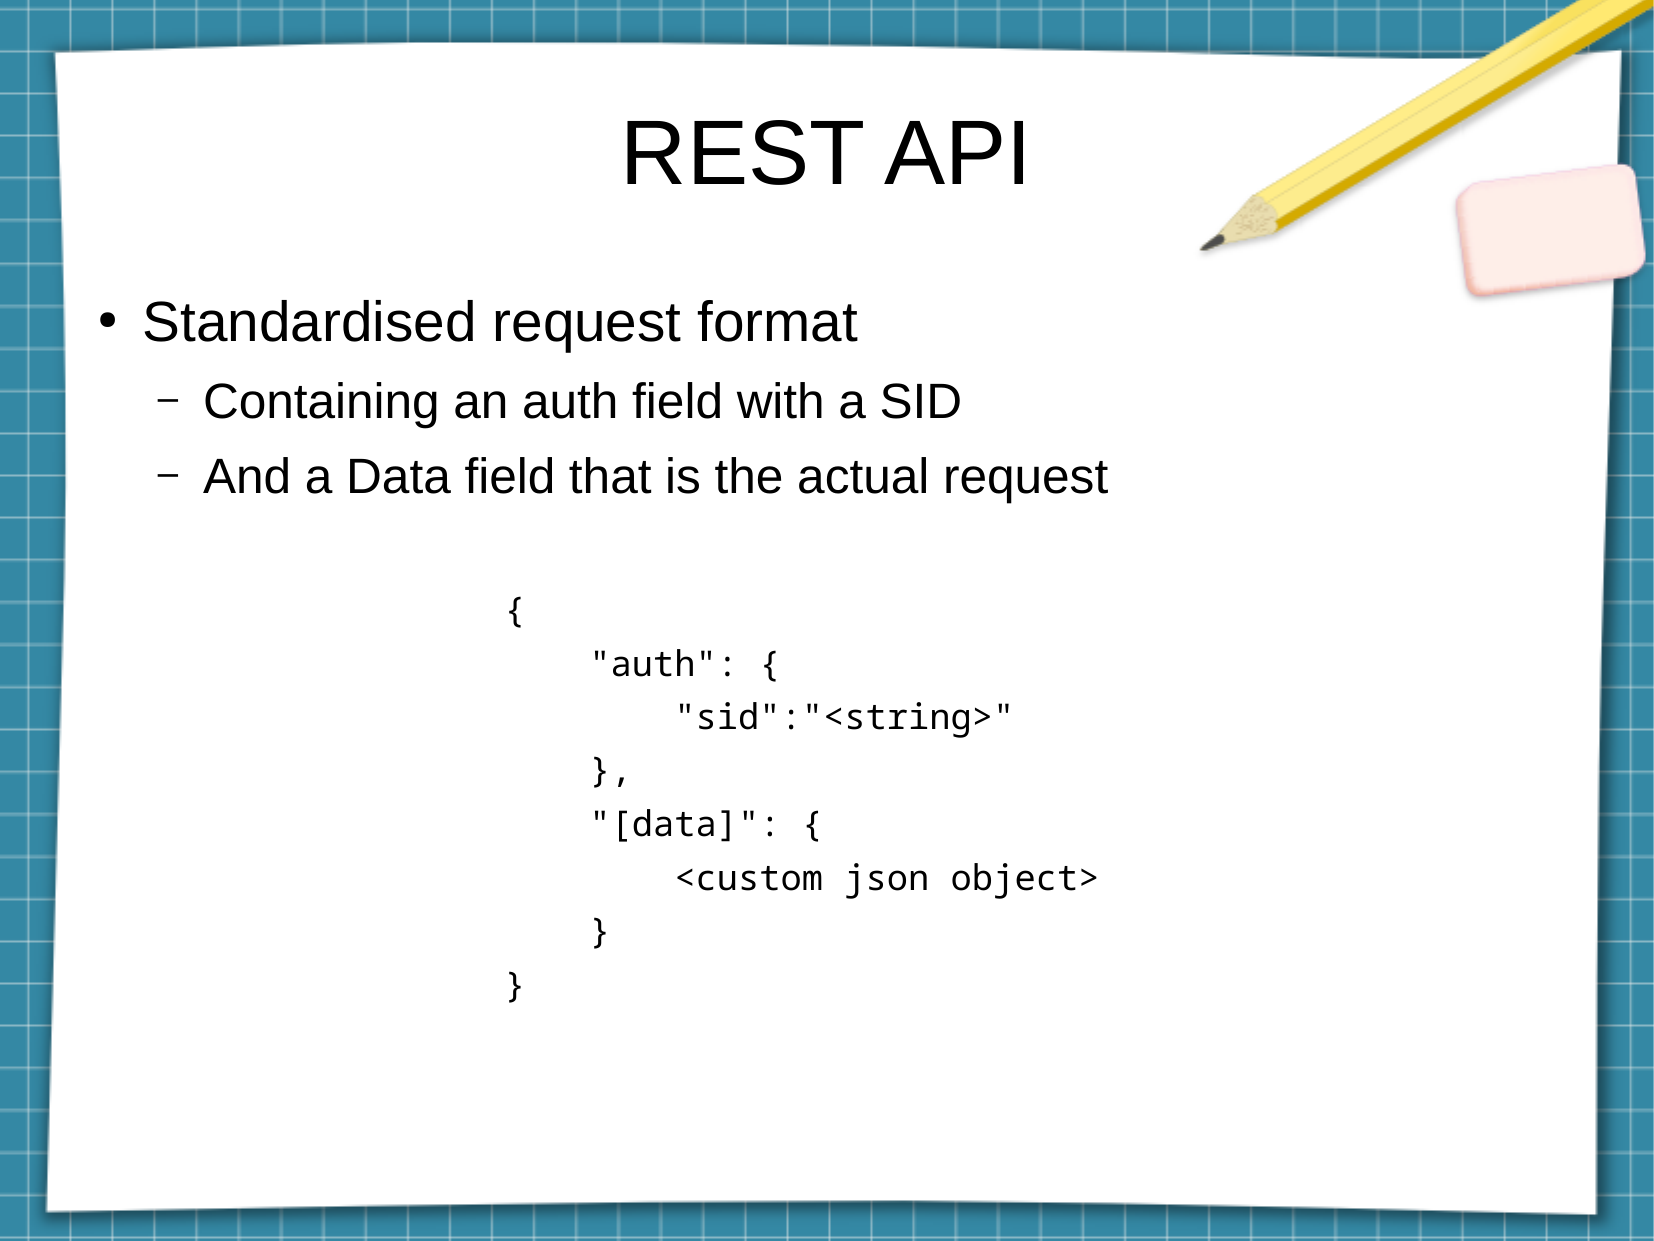

# REST API
Standardised request format
Containing an auth field with a SID
And a Data field that is the actual request
{
 "auth": {
 "sid":"<string>"
 },
 "[data]": {
 <custom json object>
 }
}